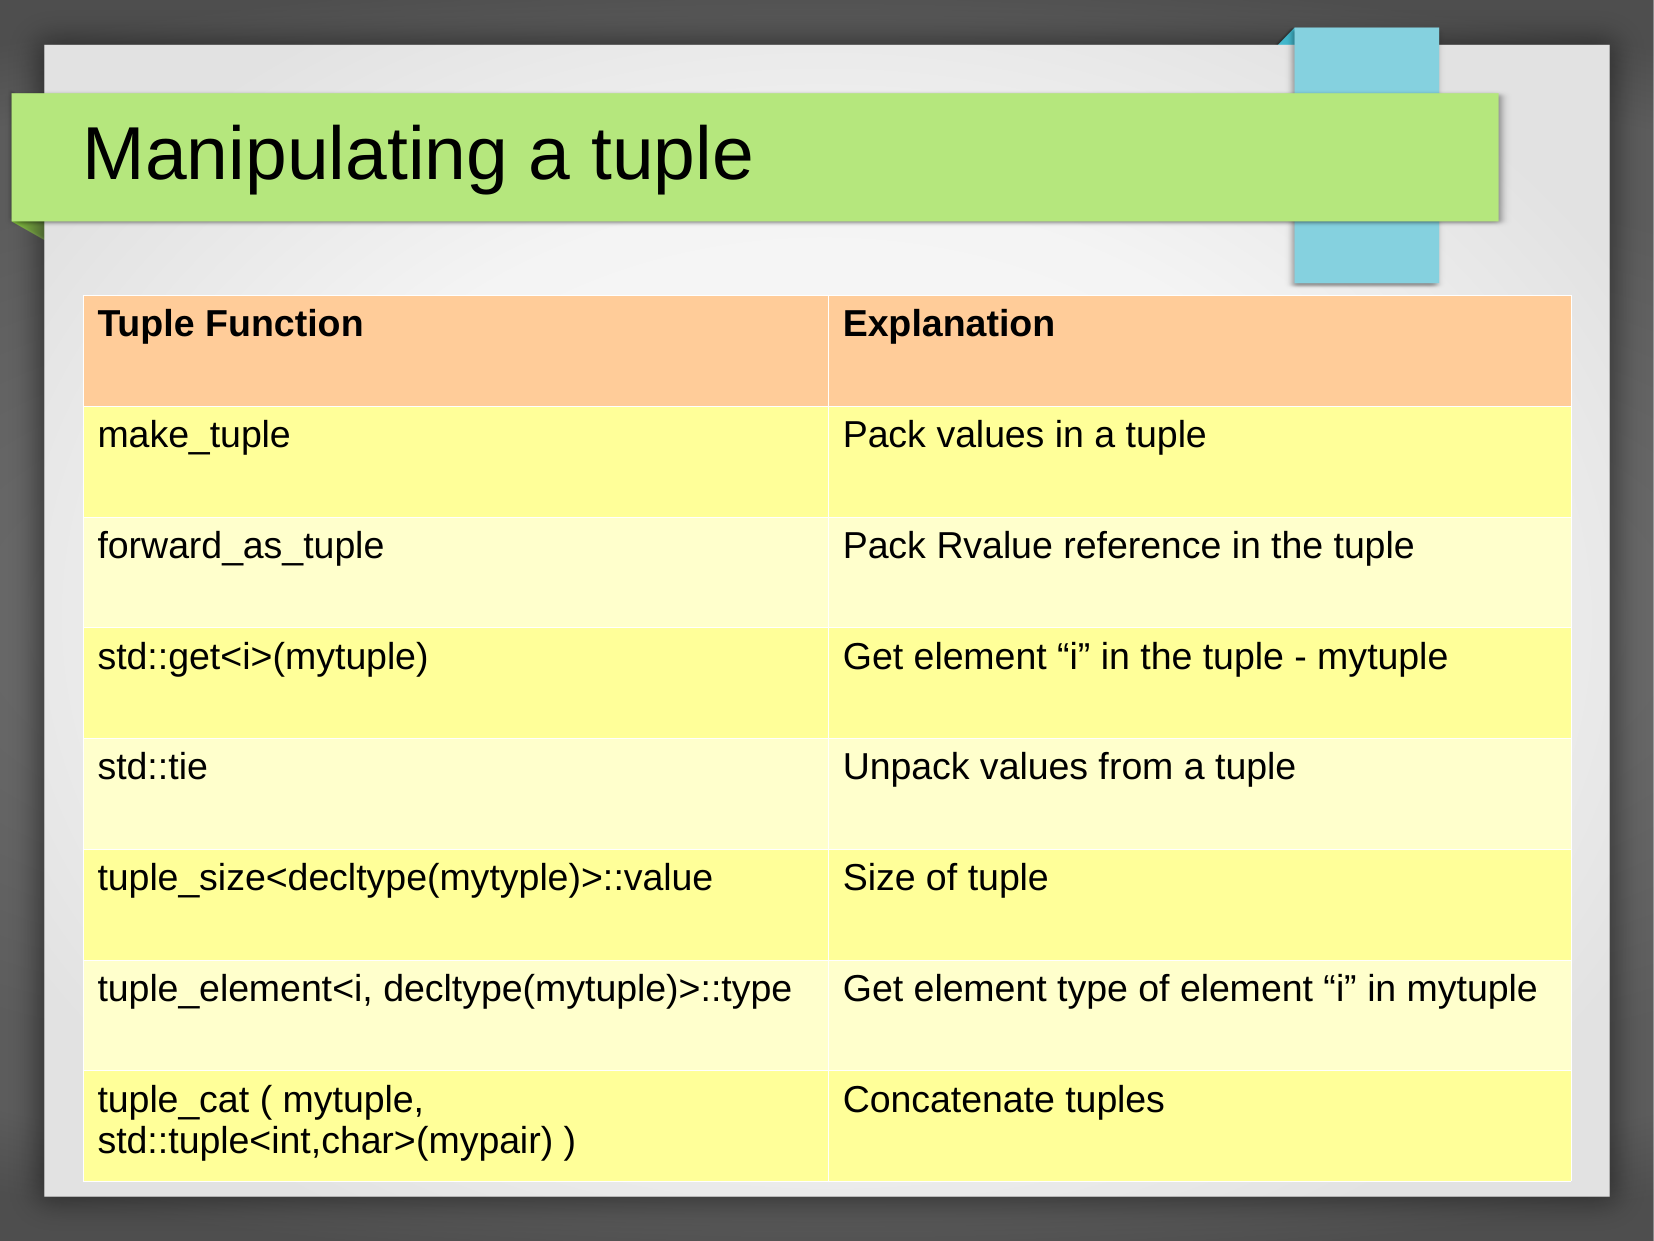

# Manipulating a tuple
| Tuple Function | Explanation |
| --- | --- |
| make\_tuple | Pack values in a tuple |
| forward\_as\_tuple | Pack Rvalue reference in the tuple |
| std::get<i>(mytuple) | Get element “i” in the tuple - mytuple |
| std::tie | Unpack values from a tuple |
| tuple\_size<decltype(mytyple)>::value | Size of tuple |
| tuple\_element<i, decltype(mytuple)>::type | Get element type of element “i” in mytuple |
| tuple\_cat ( mytuple, std::tuple<int,char>(mypair) ) | Concatenate tuples |